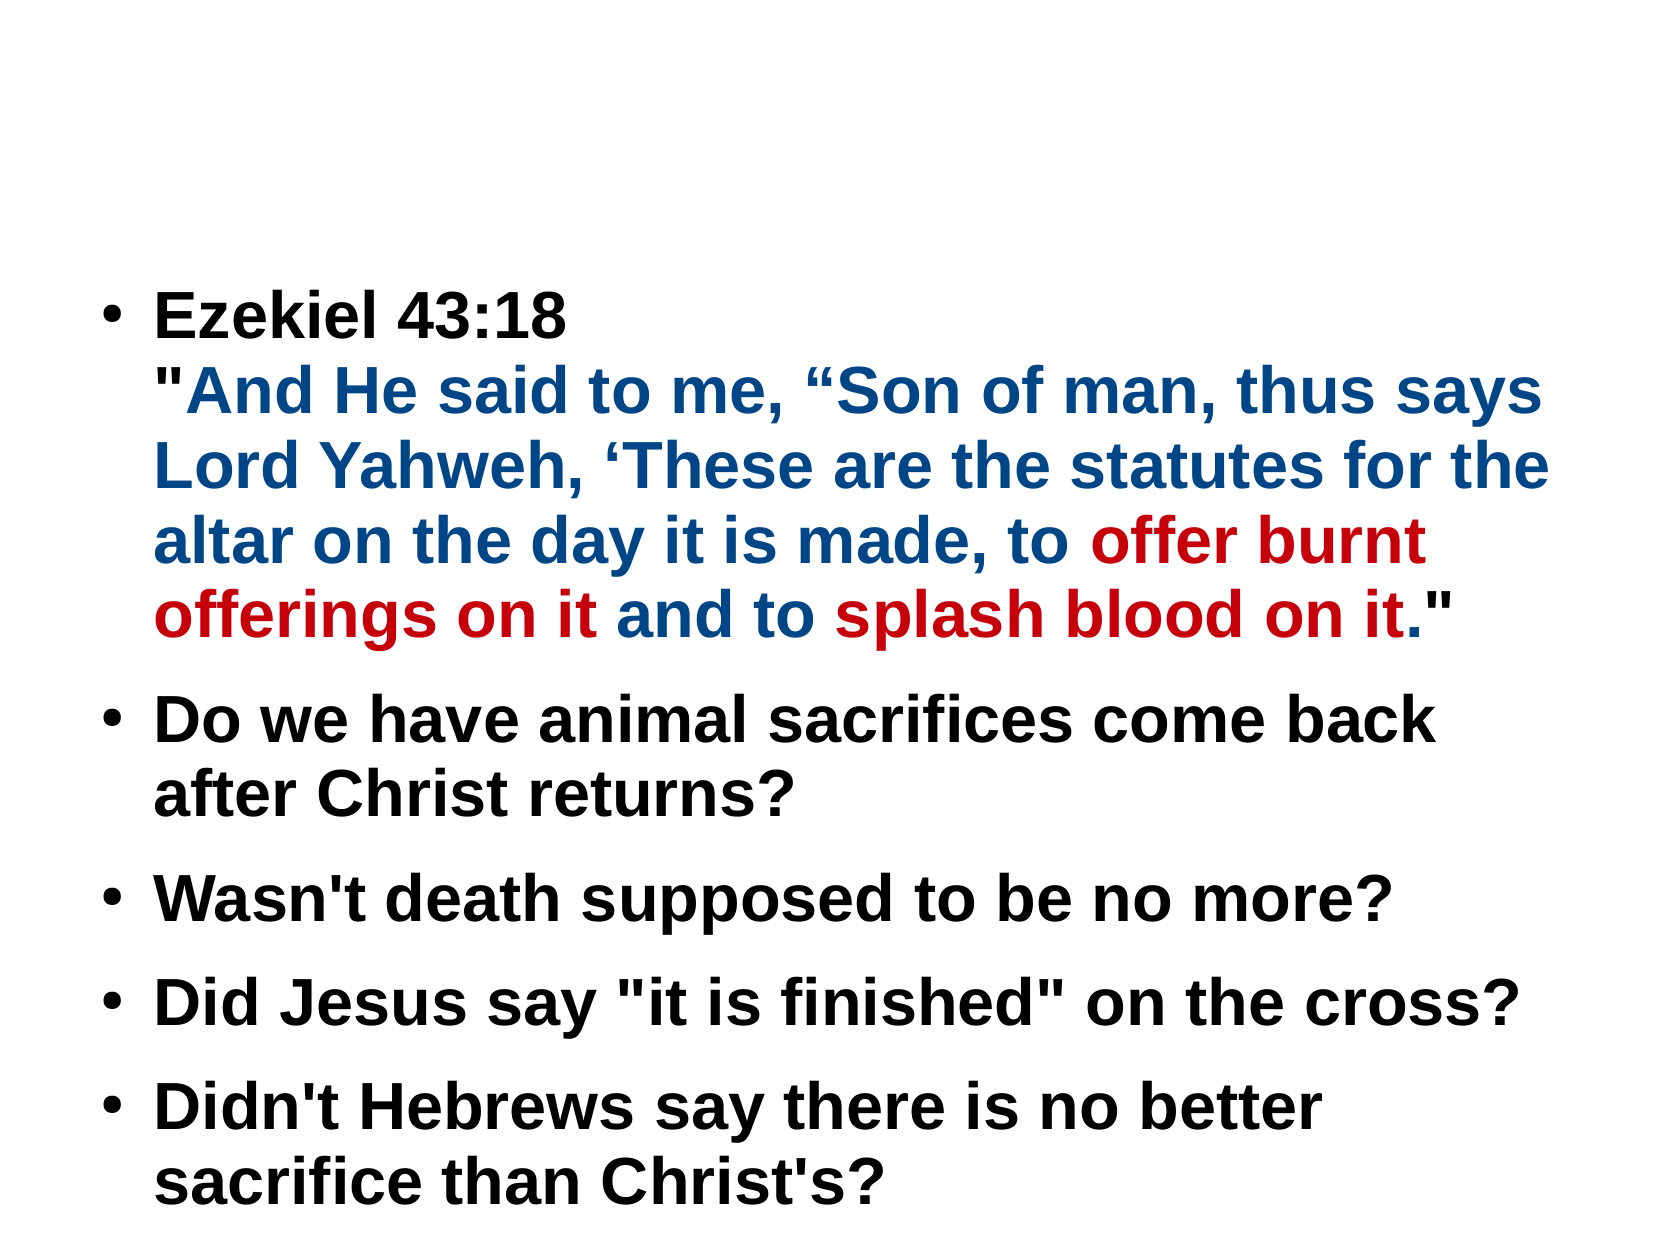

#
Ezekiel 43:18
"And He said to me, “Son of man, thus says Lord Yahweh, ‘These are the statutes for the altar on the day it is made, to offer burnt offerings on it and to splash blood on it."
Do we have animal sacrifices come back after Christ returns?
Wasn't death supposed to be no more?
Did Jesus say "it is finished" on the cross?
Didn't Hebrews say there is no better sacrifice than Christ's?